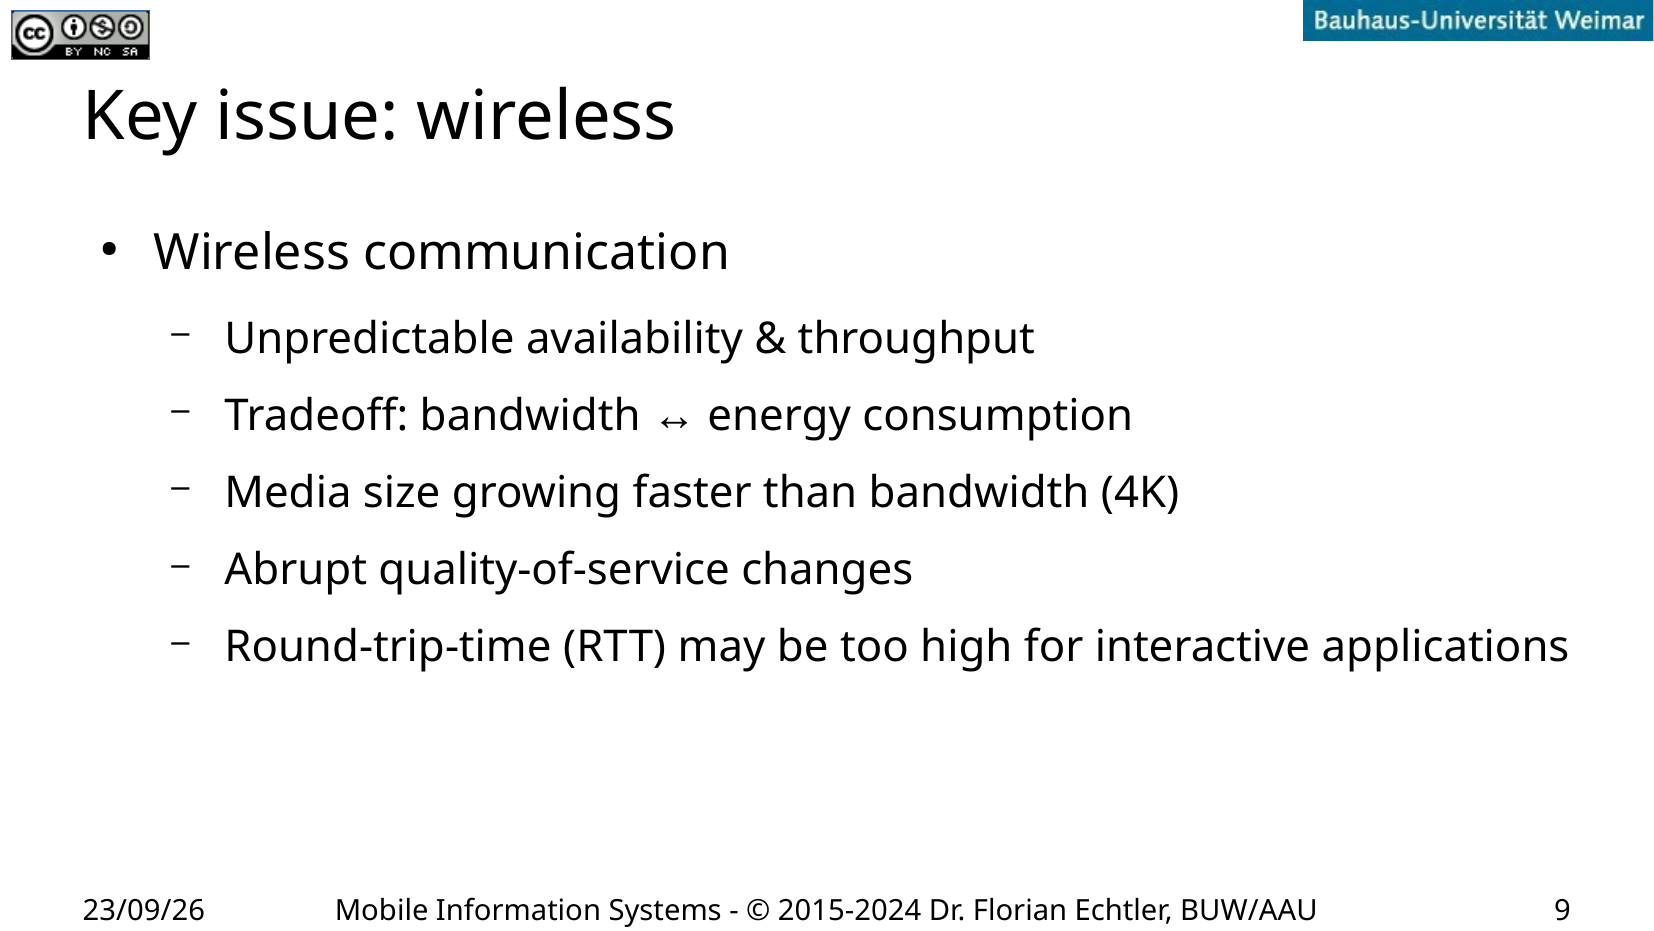

# Key issue: wireless
Wireless communication
Unpredictable availability & throughput
Tradeoff: bandwidth ↔ energy consumption
Media size growing faster than bandwidth (4K)
Abrupt quality-of-service changes
Round-trip-time (RTT) may be too high for interactive applications
Mobile Information Systems - © 2015-2024 Dr. Florian Echtler, BUW/AAU
9